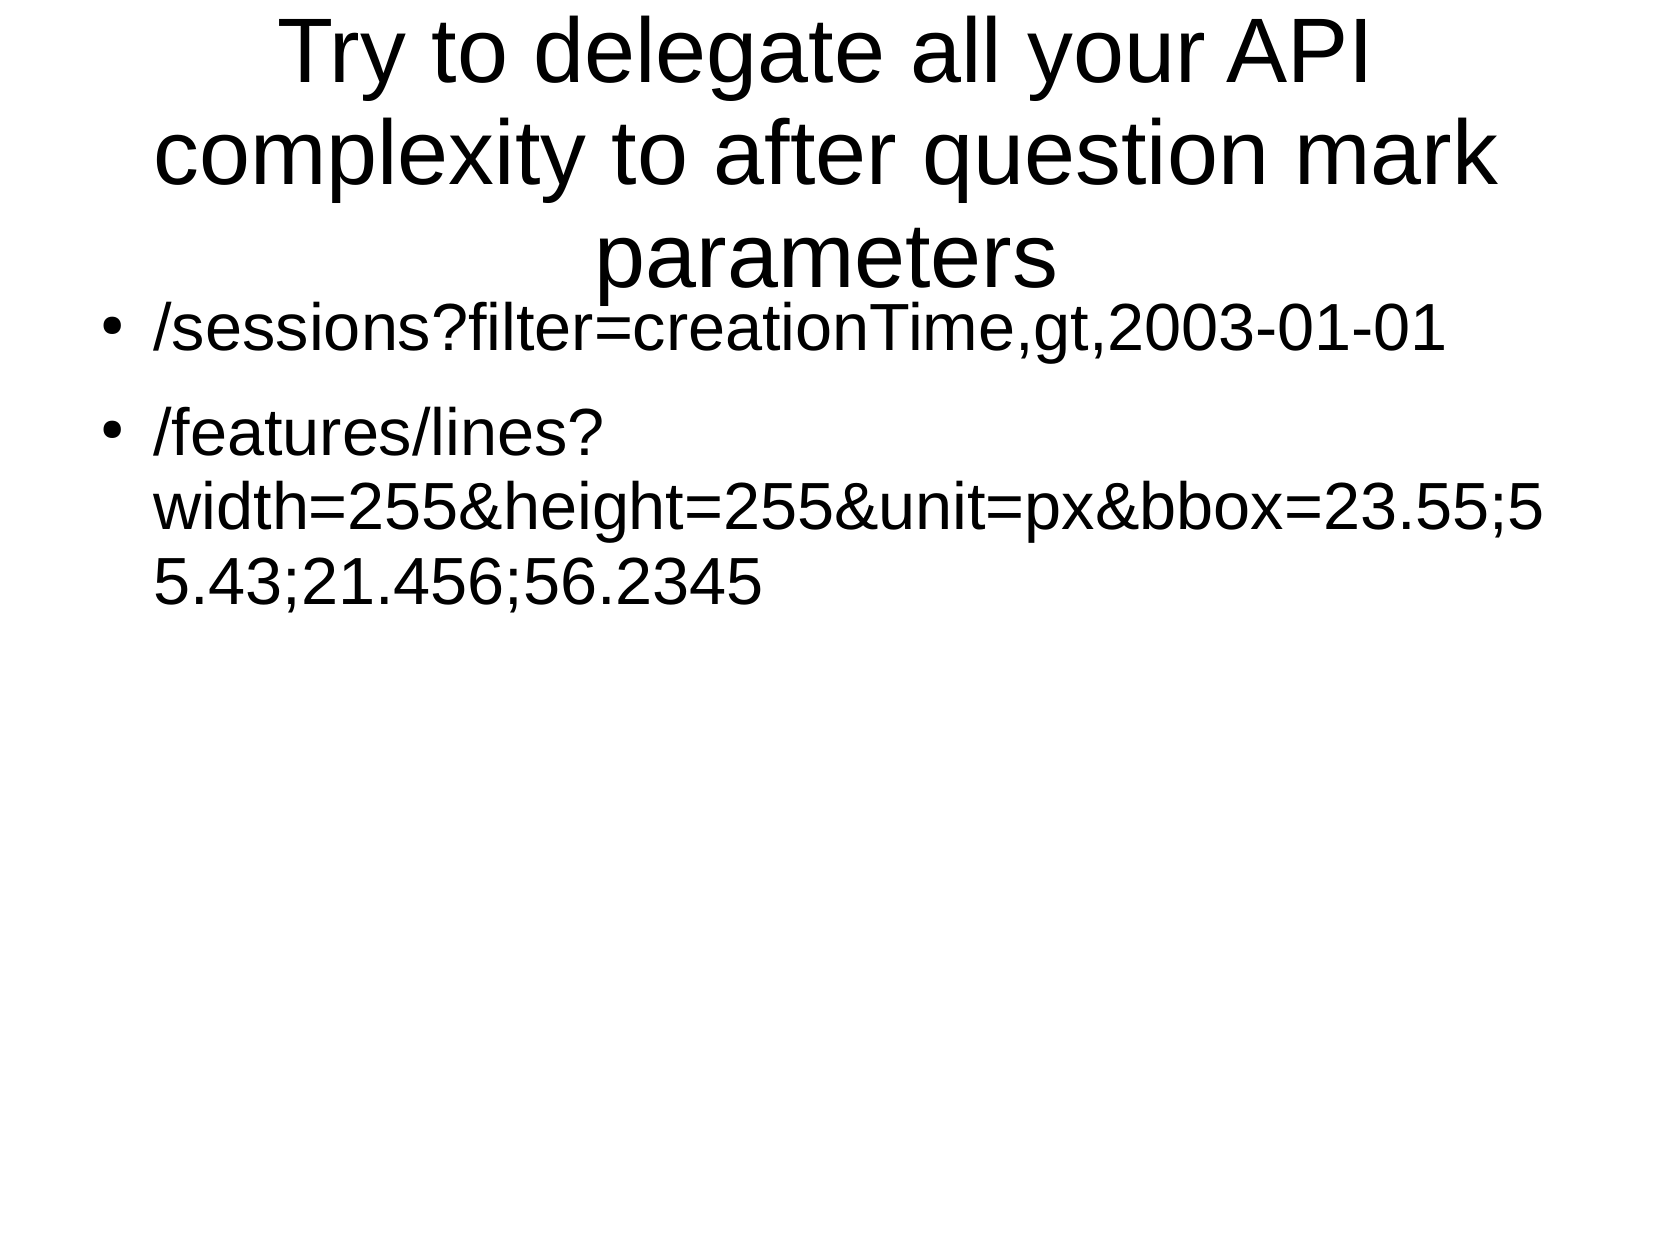

# Try to delegate all your API complexity to after question mark parameters
/sessions?filter=creationTime,gt,2003-01-01
/features/lines?width=255&height=255&unit=px&bbox=23.55;55.43;21.456;56.2345